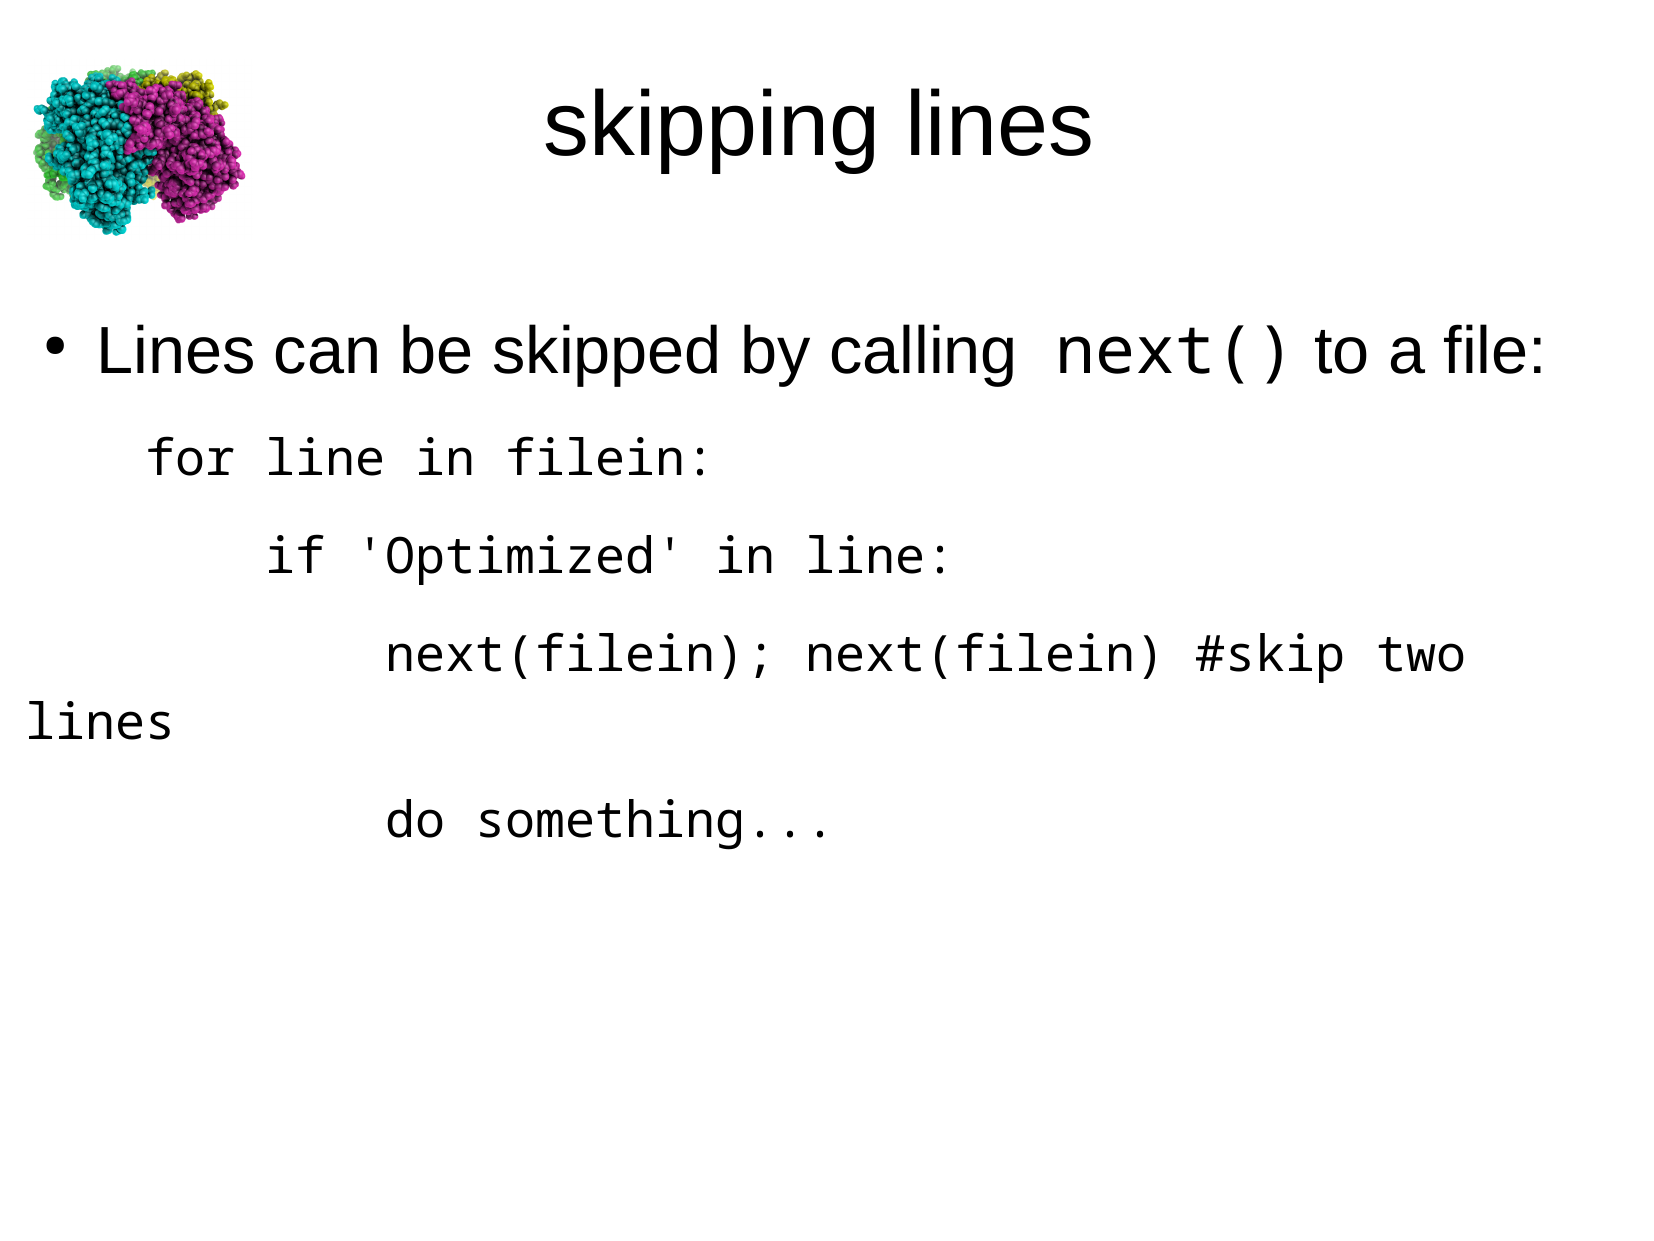

# skipping lines
Lines can be skipped by calling next() to a file:
 for line in filein:
 if 'Optimized' in line:
 next(filein); next(filein) #skip two lines
 do something...